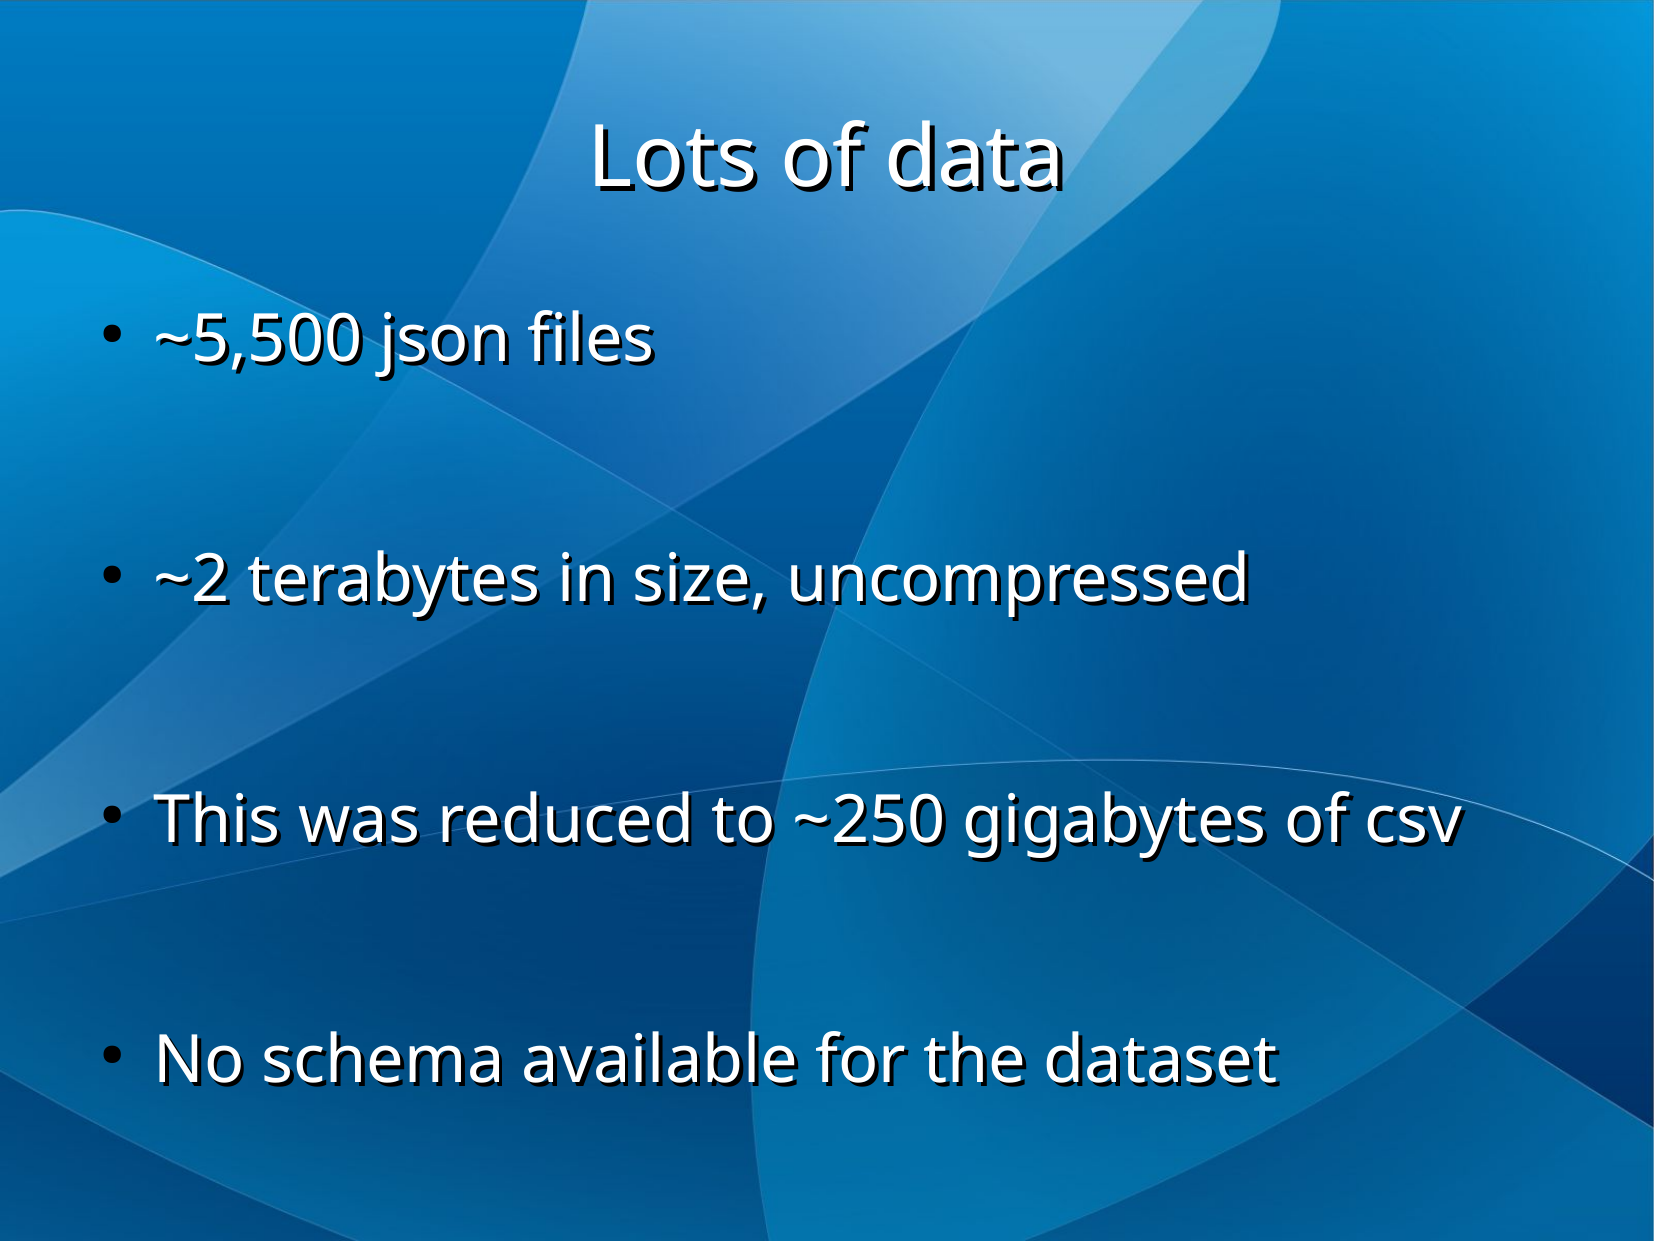

# Lots of data
~5,500 json files
~2 terabytes in size, uncompressed
This was reduced to ~250 gigabytes of csv
No schema available for the dataset